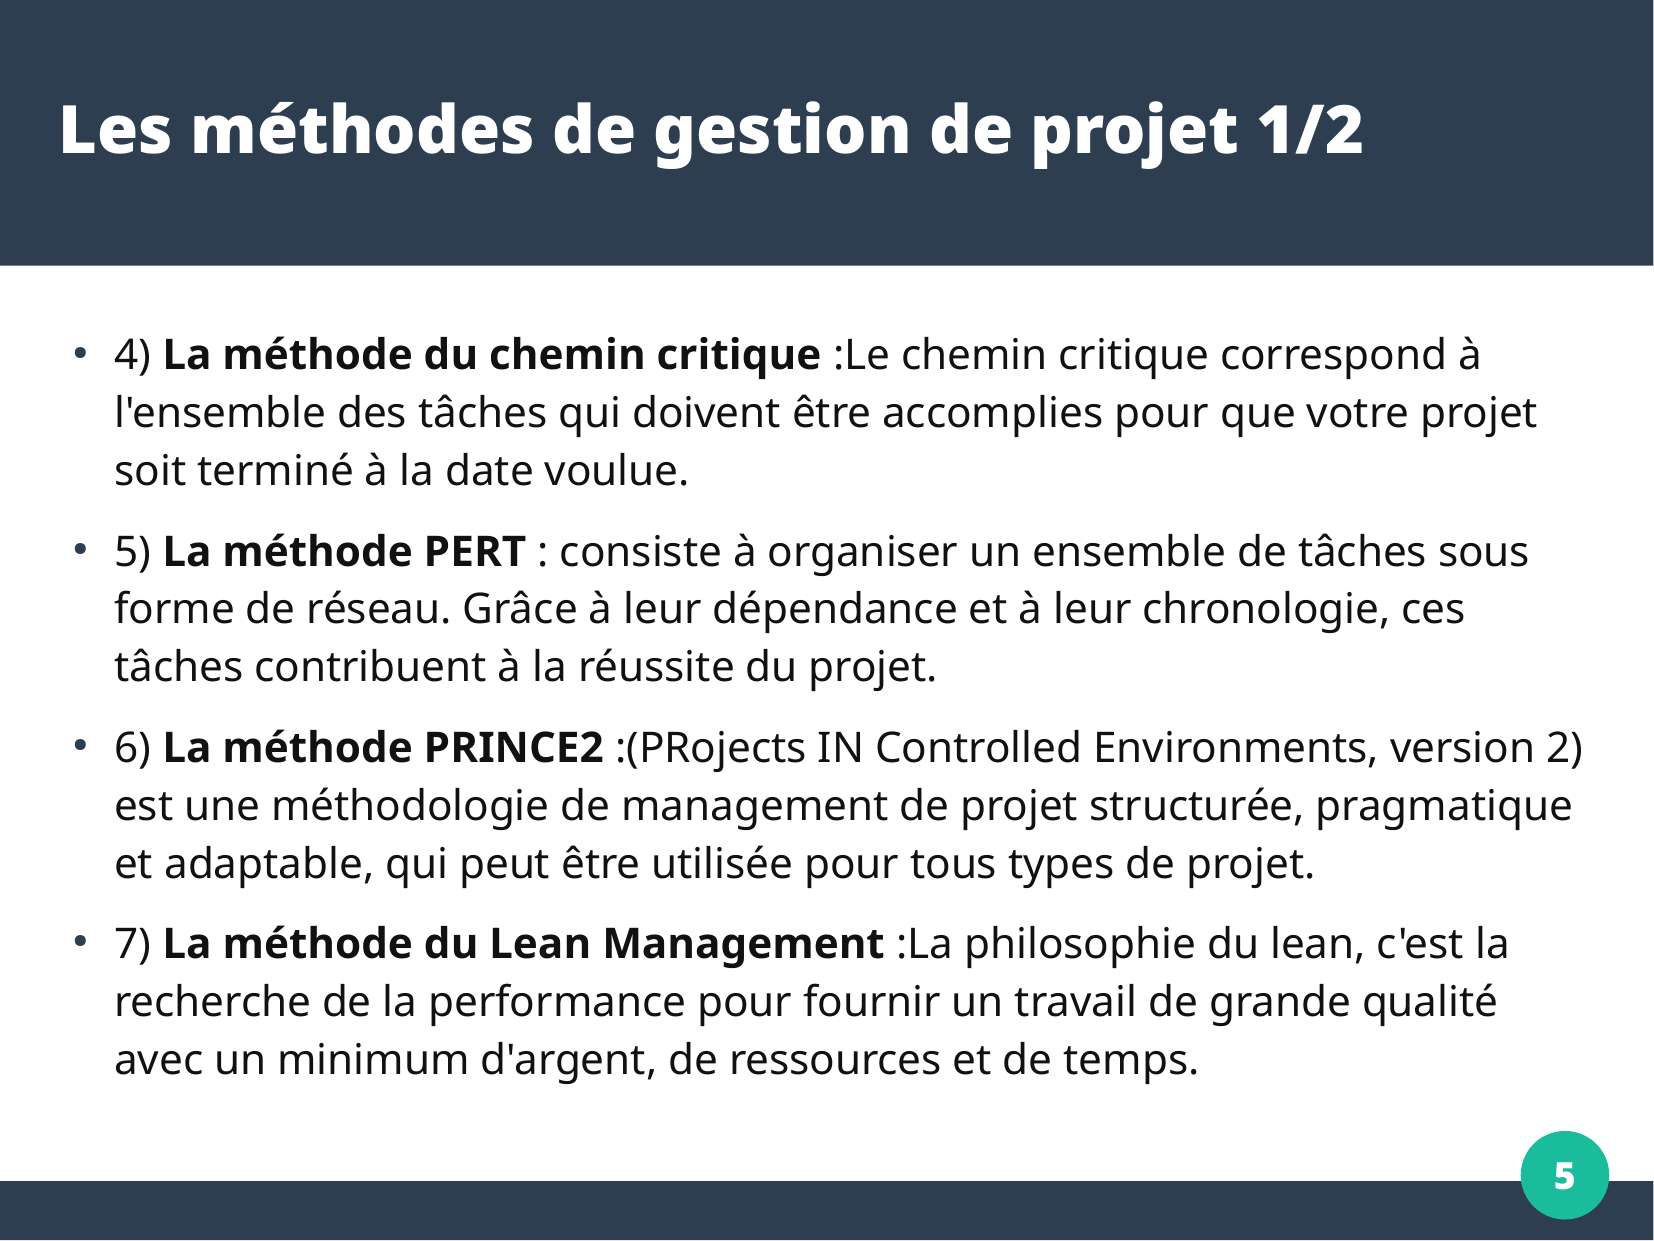

# Les méthodes de gestion de projet 1/2
4) La méthode du chemin critique :Le chemin critique correspond à l'ensemble des tâches qui doivent être accomplies pour que votre projet soit terminé à la date voulue.
5) La méthode PERT : consiste à organiser un ensemble de tâches sous forme de réseau. Grâce à leur dépendance et à leur chronologie, ces tâches contribuent à la réussite du projet.
6) La méthode PRINCE2 :(PRojects IN Controlled Environments, version 2) est une méthodologie de management de projet structurée, pragmatique et adaptable, qui peut être utilisée pour tous types de projet.
7) La méthode du Lean Management :La philosophie du lean, c'est la recherche de la performance pour fournir un travail de grande qualité avec un minimum d'argent, de ressources et de temps.
5